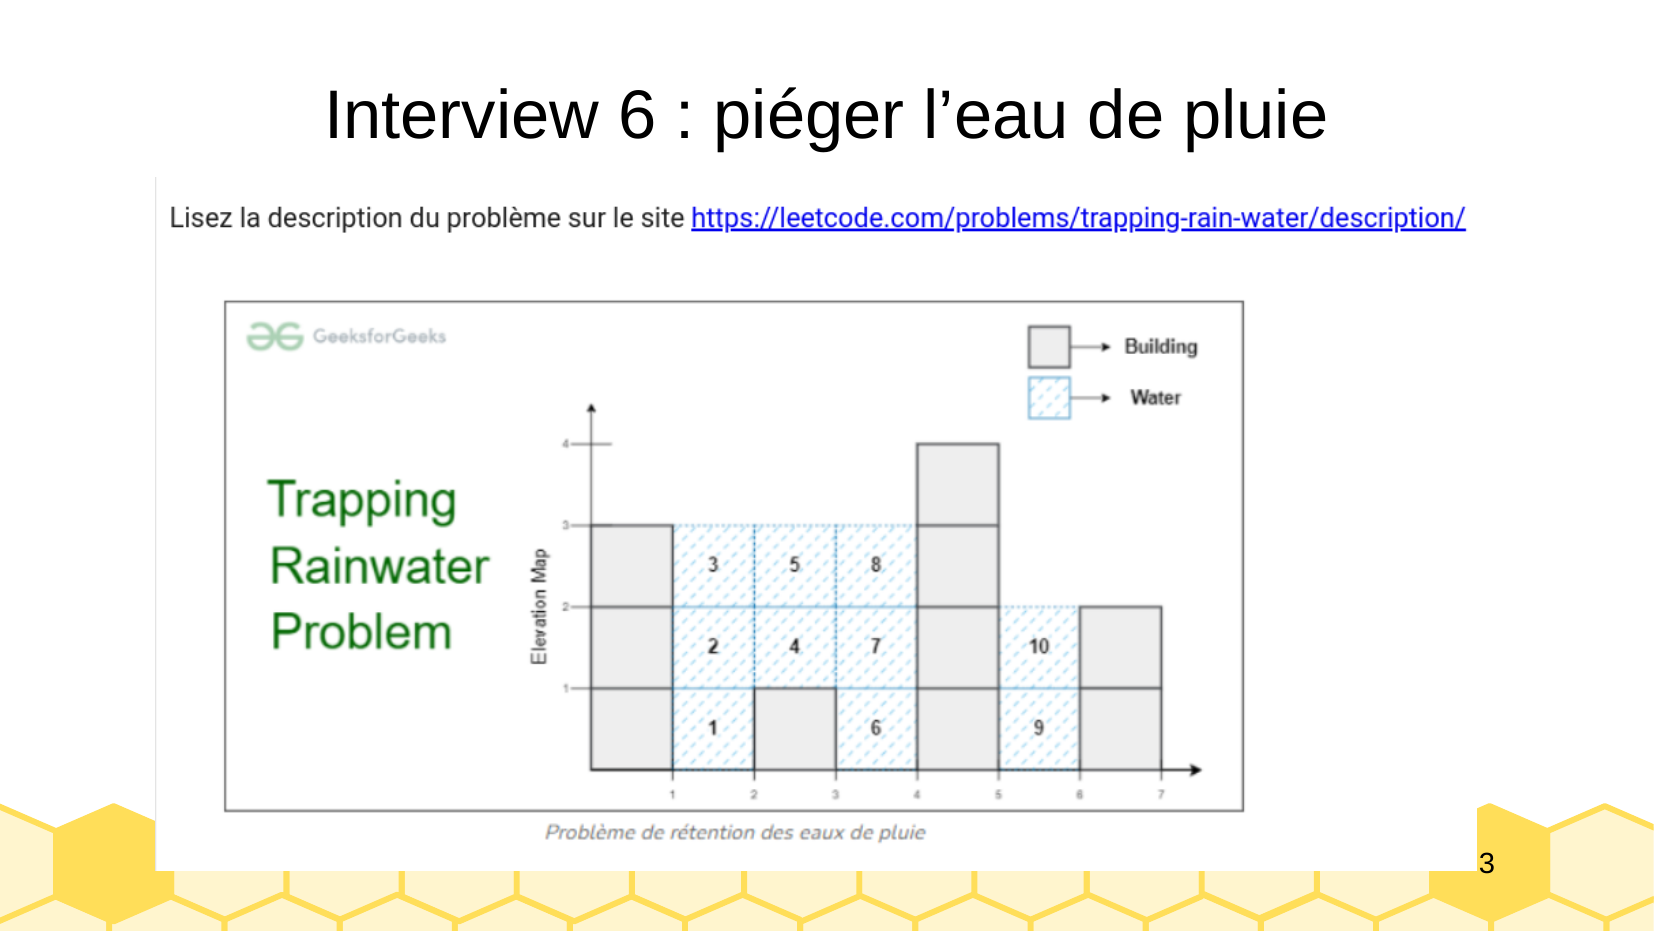

# Interview 6 : piéger l’eau de pluie